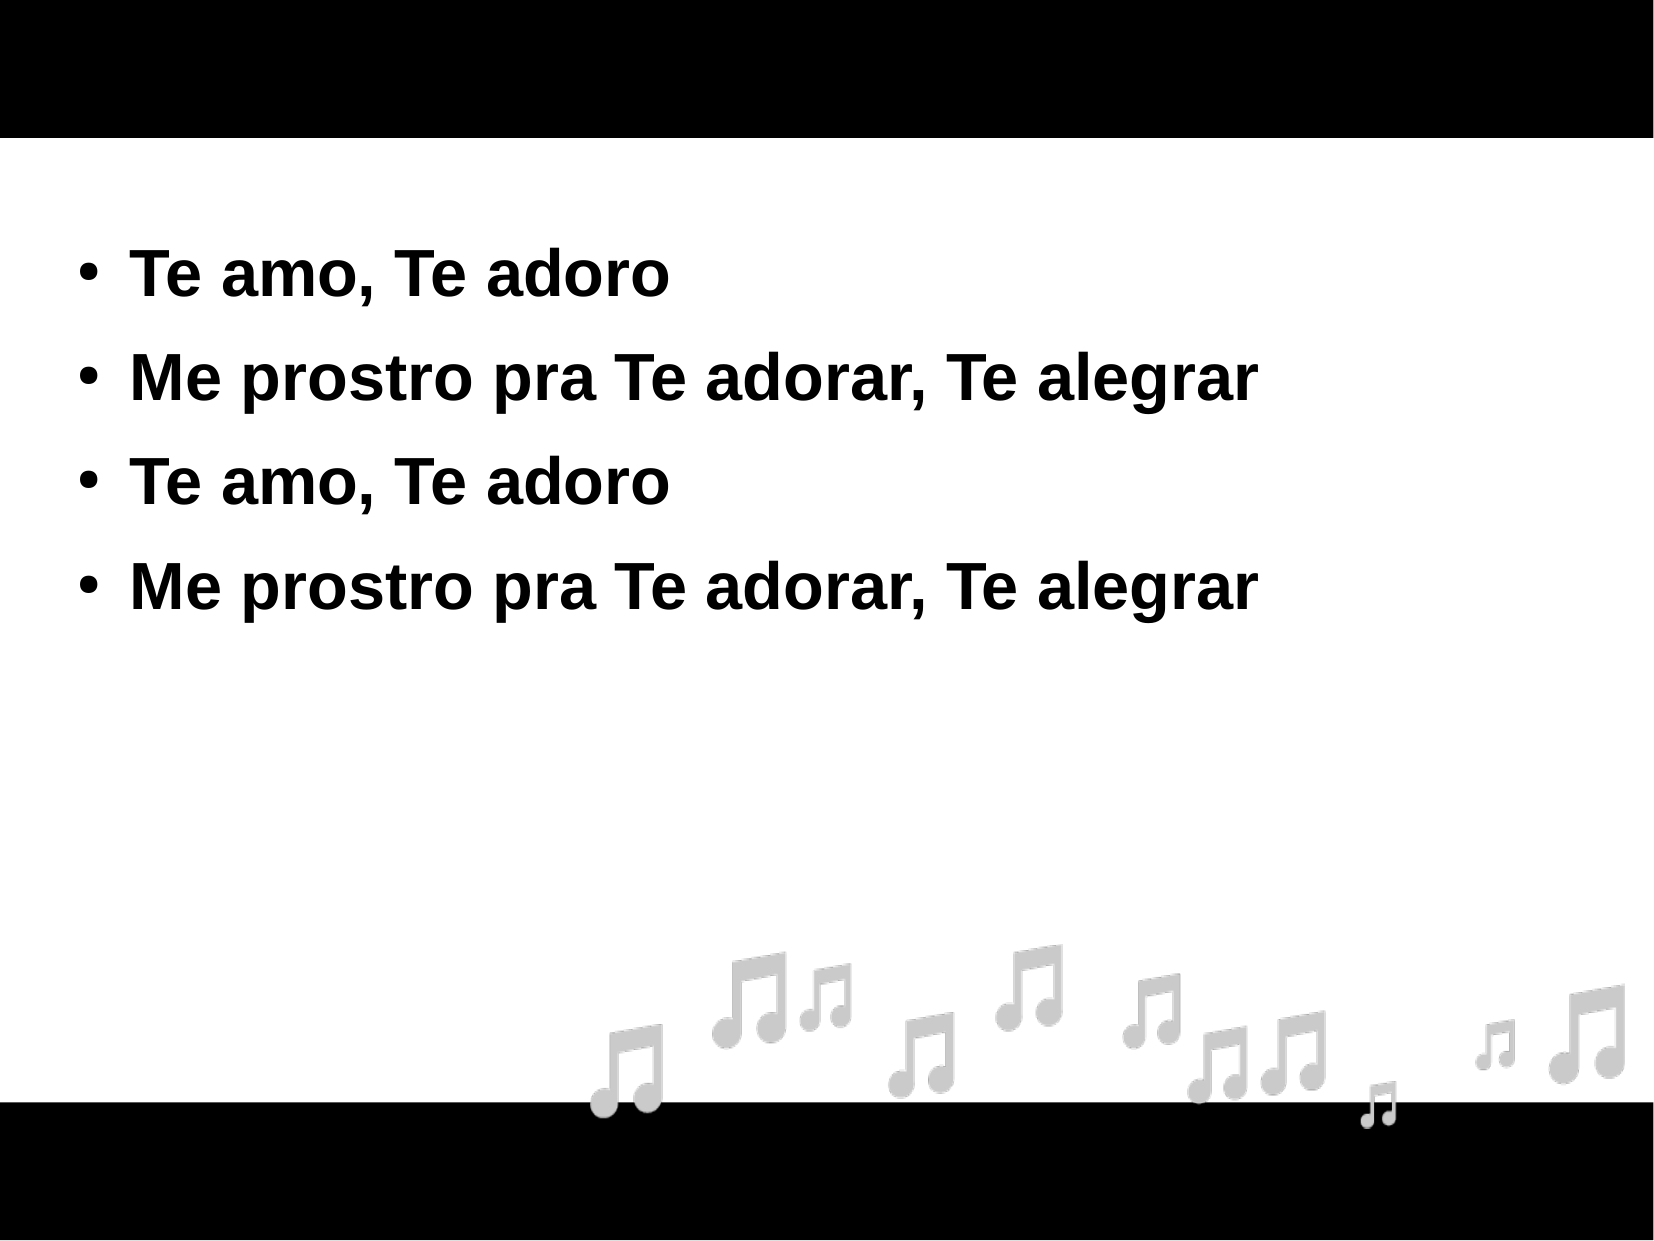

# Te amo, Te adoro
Me prostro pra Te adorar, Te alegrar
Te amo, Te adoro
Me prostro pra Te adorar, Te alegrar